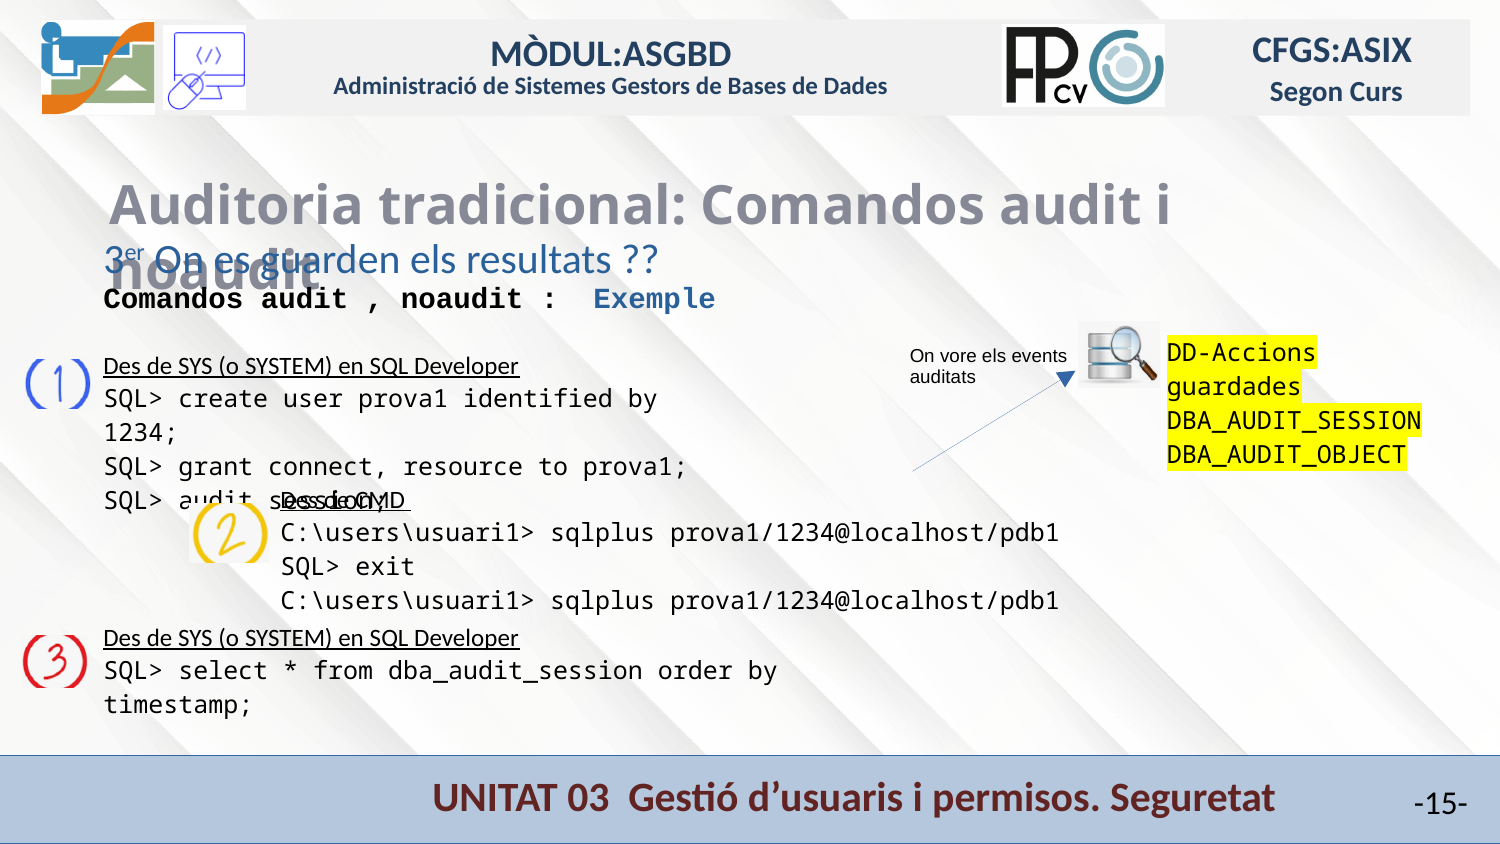

# Auditoria tradicional: Comandos audit i noaudit
3er On es guarden els resultats ??
Comandos audit , noaudit : Exemple
DD-Accions guardades
DBA_AUDIT_SESSION
DBA_AUDIT_OBJECT
On vore els events auditats
Des de SYS (o SYSTEM) en SQL Developer
SQL> create user prova1 identified by 1234;
SQL> grant connect, resource to prova1;
SQL> audit session;
Des de CMD
C:\users\usuari1> sqlplus prova1/1234@localhost/pdb1
SQL> exit
C:\users\usuari1> sqlplus prova1/1234@localhost/pdb1
Des de SYS (o SYSTEM) en SQL Developer
SQL> select * from dba_audit_session order by timestamp;